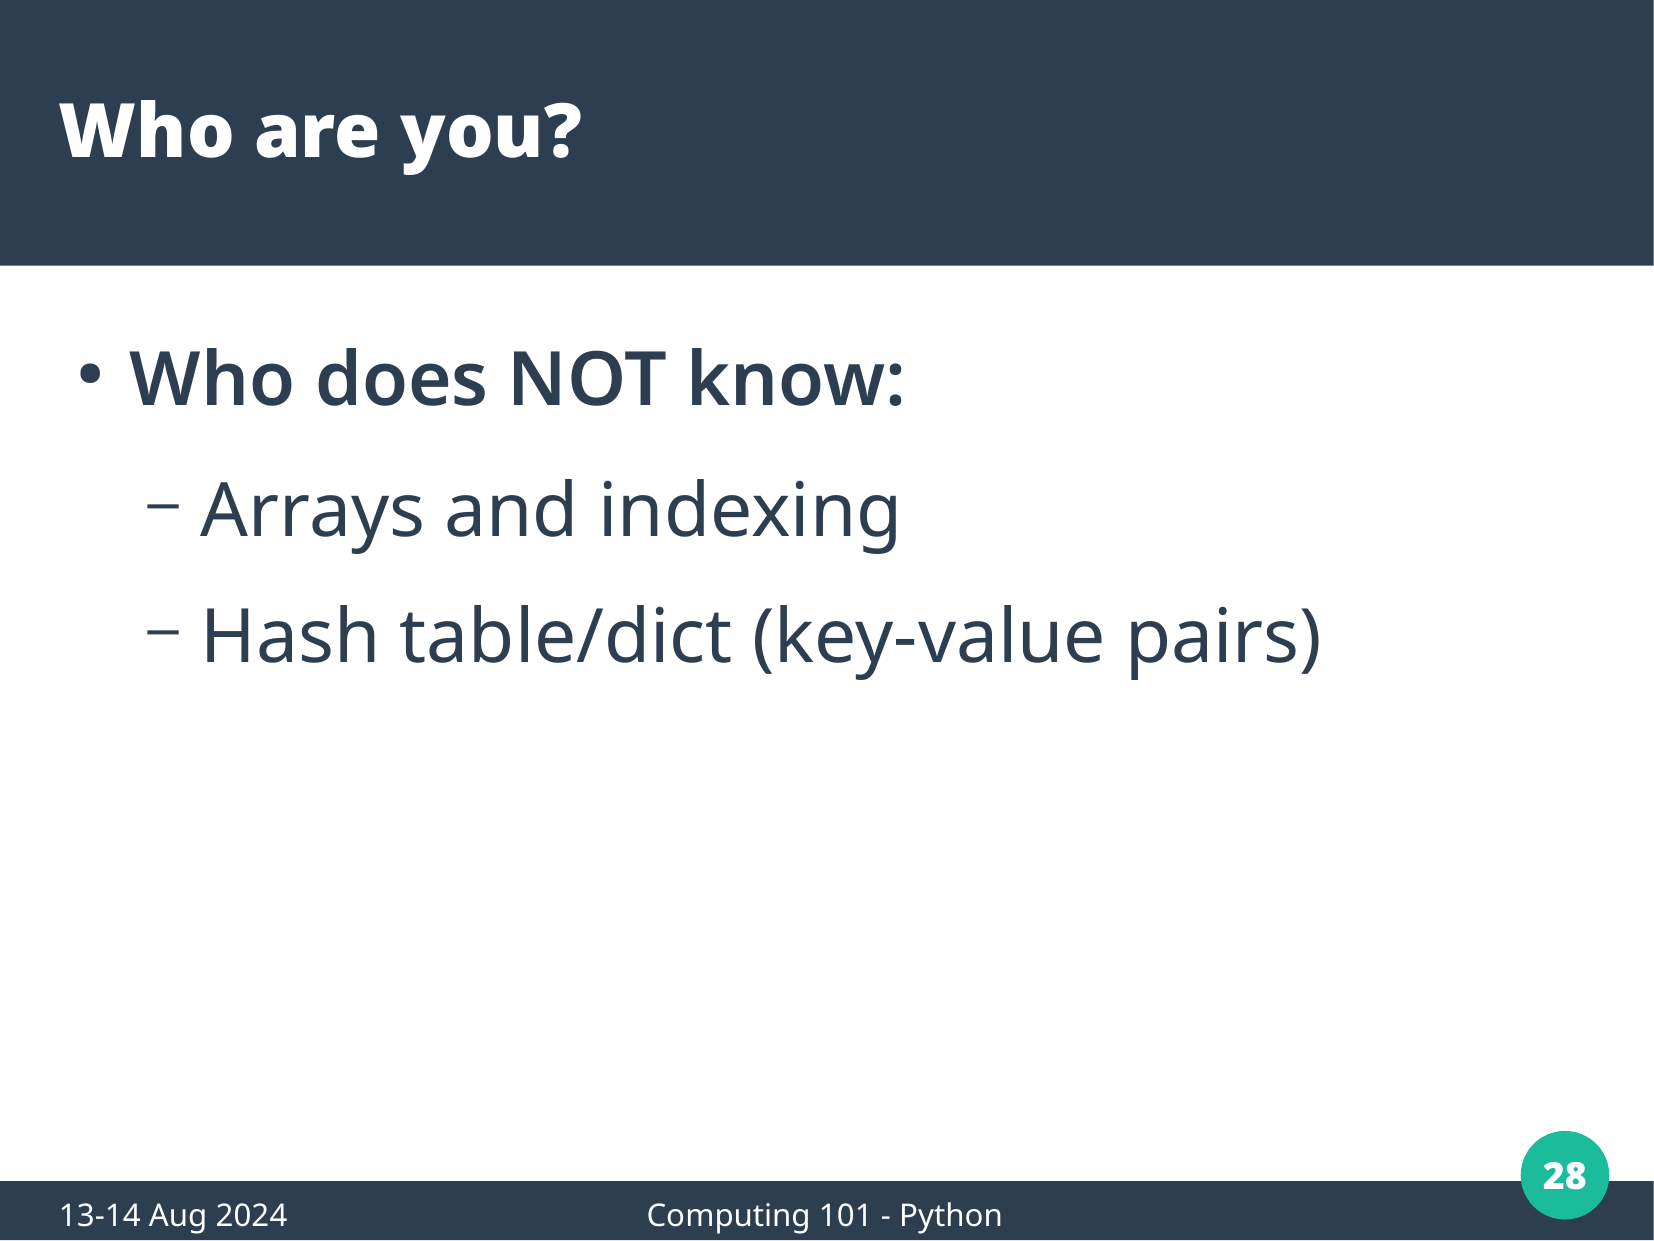

# Who are you?
Who does NOT know:
Arrays and indexing
Hash table/dict (key-value pairs)
28
13-14 Aug 2024